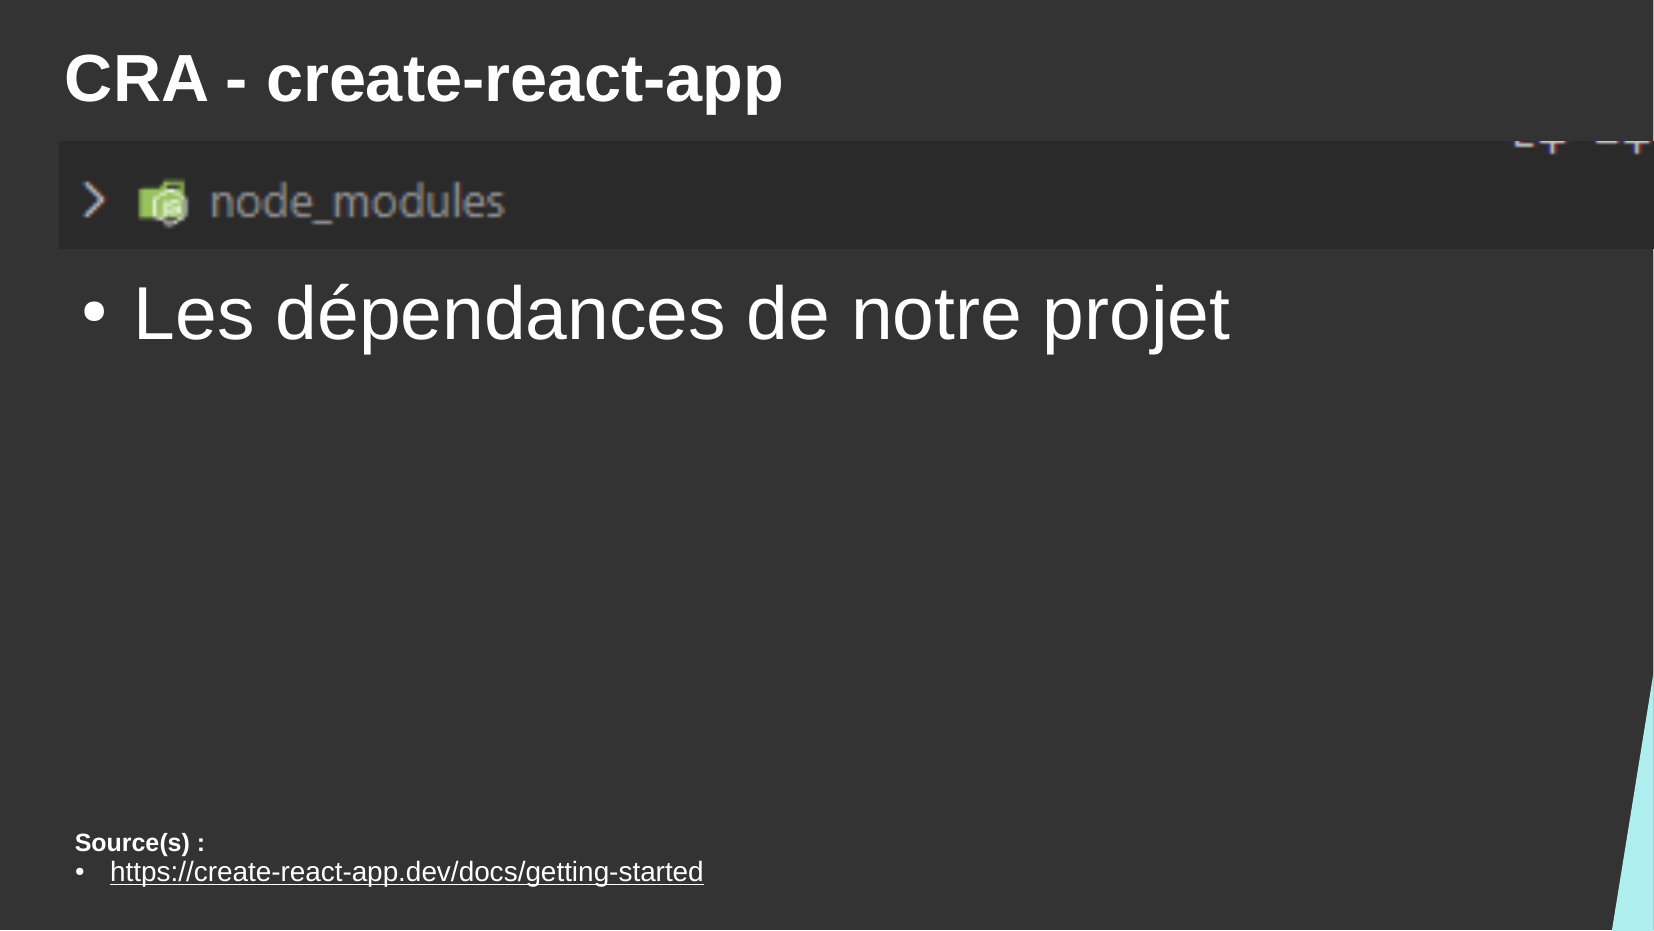

# CRA - create-react-app
Les dépendances de notre projet
Source(s) :
https://create-react-app.dev/docs/getting-started